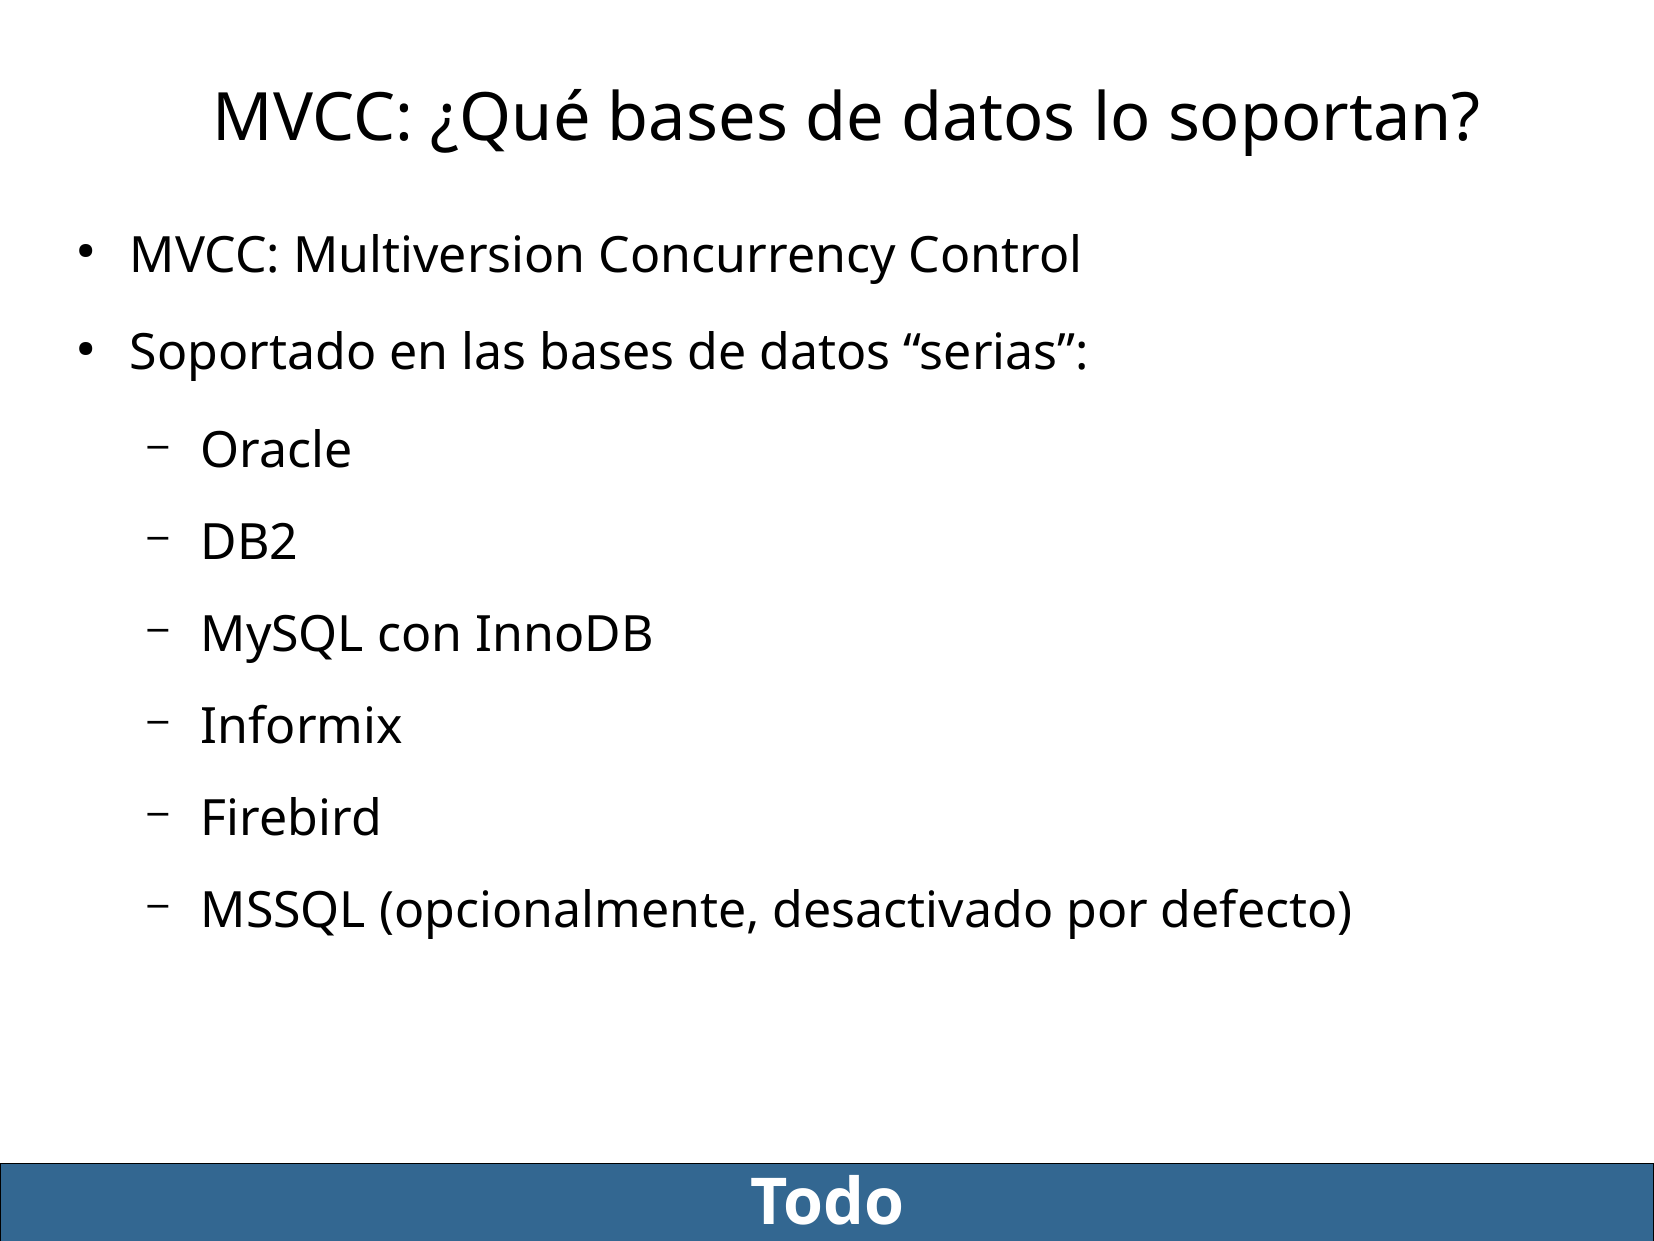

# MVCC: ¿Qué bases de datos lo soportan?
MVCC: Multiversion Concurrency Control
Soportado en las bases de datos “serias”:
Oracle
DB2
MySQL con InnoDB
Informix
Firebird
MSSQL (opcionalmente, desactivado por defecto)